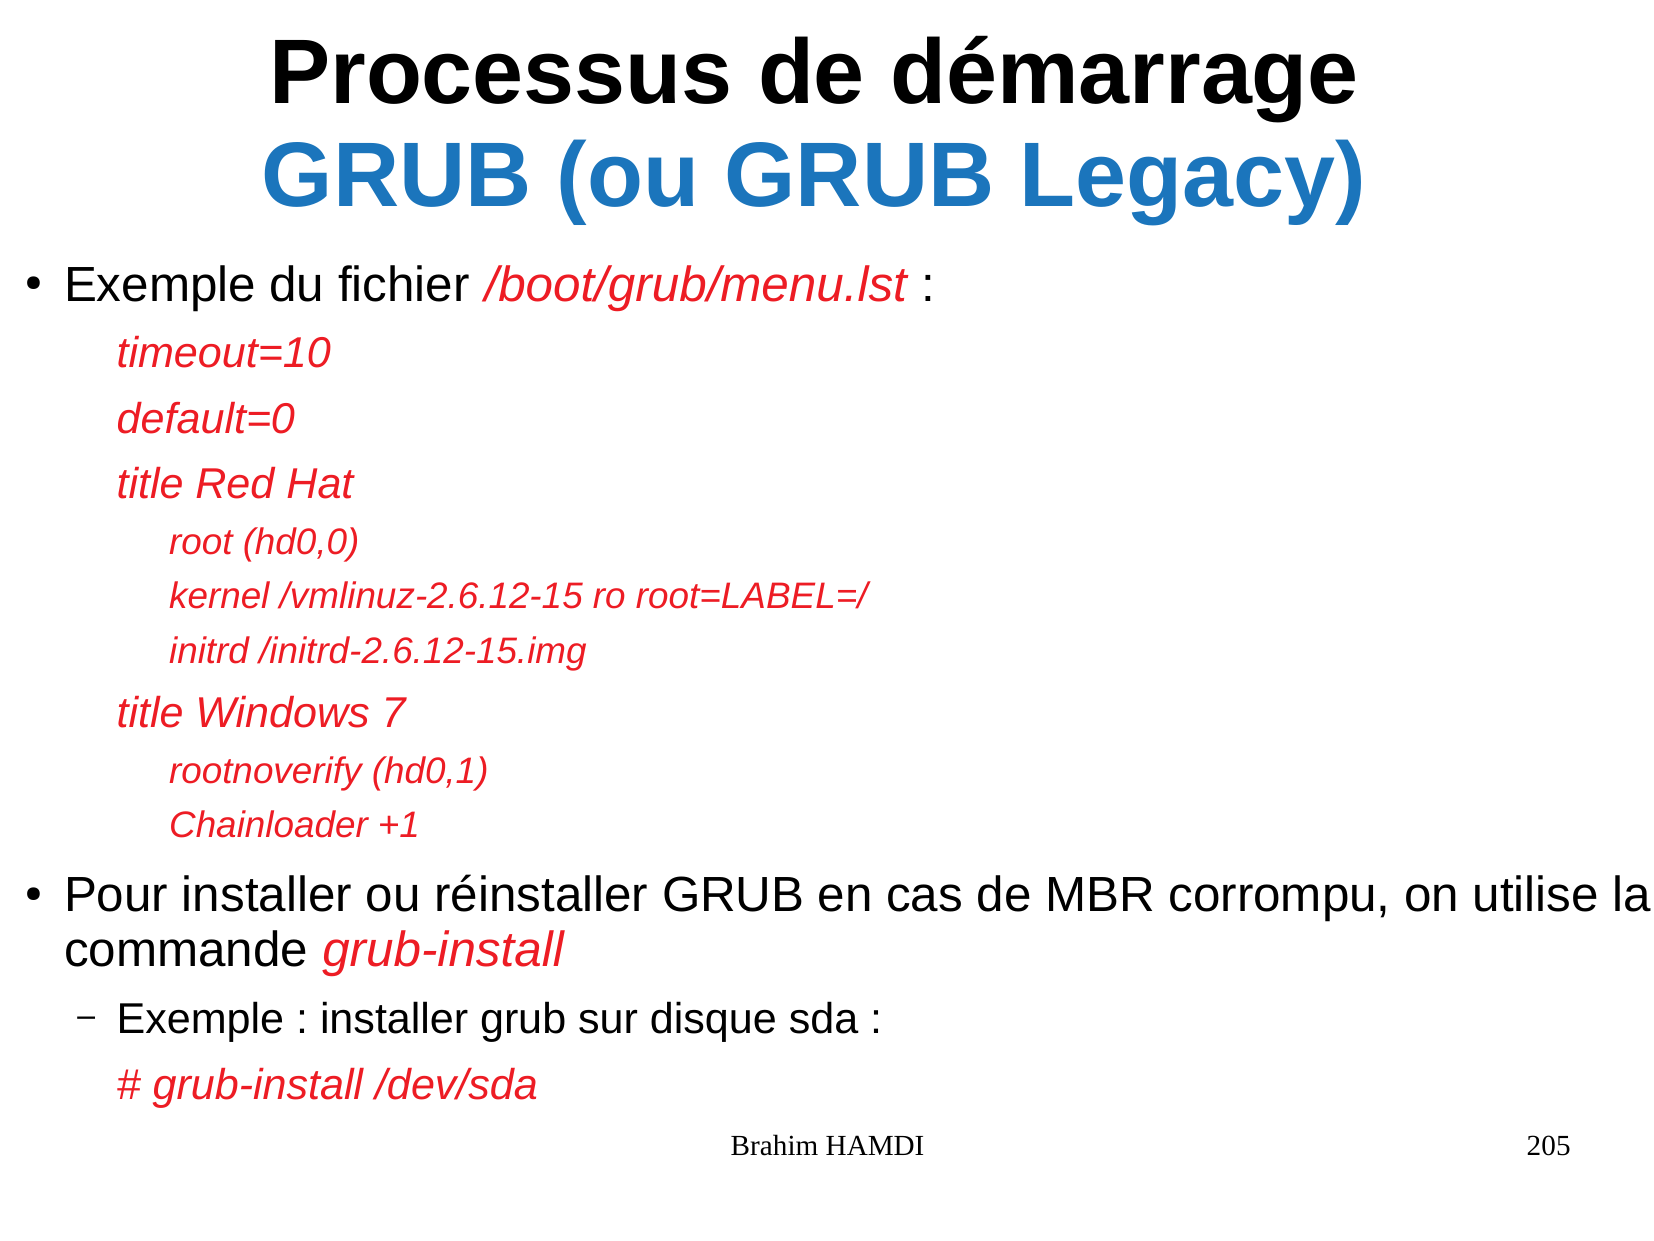

# Processus de démarrage GRUB (ou GRUB Legacy)
Exemple du fichier /boot/grub/menu.lst :
timeout=10
default=0
title Red Hat
root (hd0,0)
kernel /vmlinuz-2.6.12-15 ro root=LABEL=/
initrd /initrd-2.6.12-15.img
title Windows 7
rootnoverify (hd0,1)
Chainloader +1
Pour installer ou réinstaller GRUB en cas de MBR corrompu, on utilise la commande grub-install
Exemple : installer grub sur disque sda :
# grub-install /dev/sda
Brahim HAMDI
205